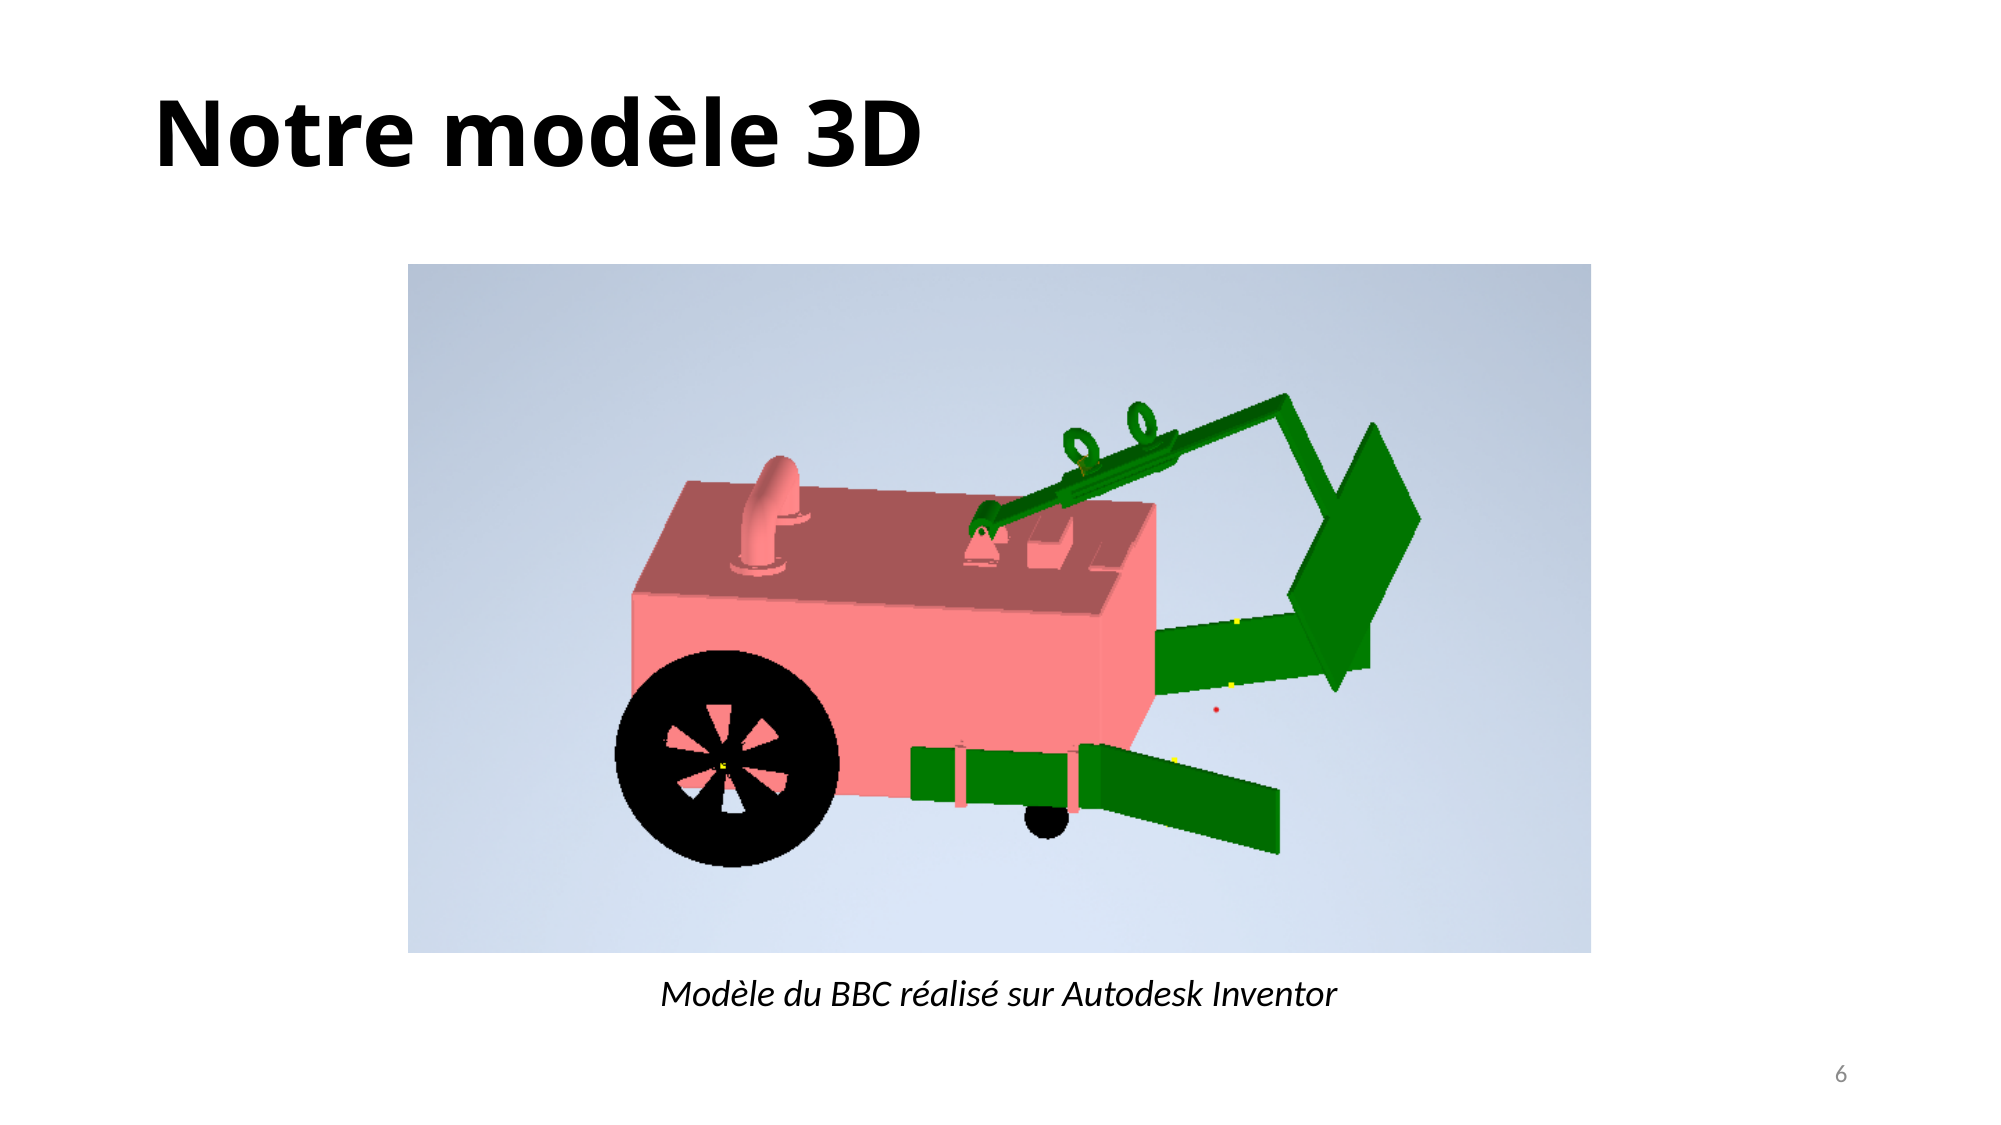

Notre modèle 3D
Modèle du BBC réalisé sur Autodesk Inventor